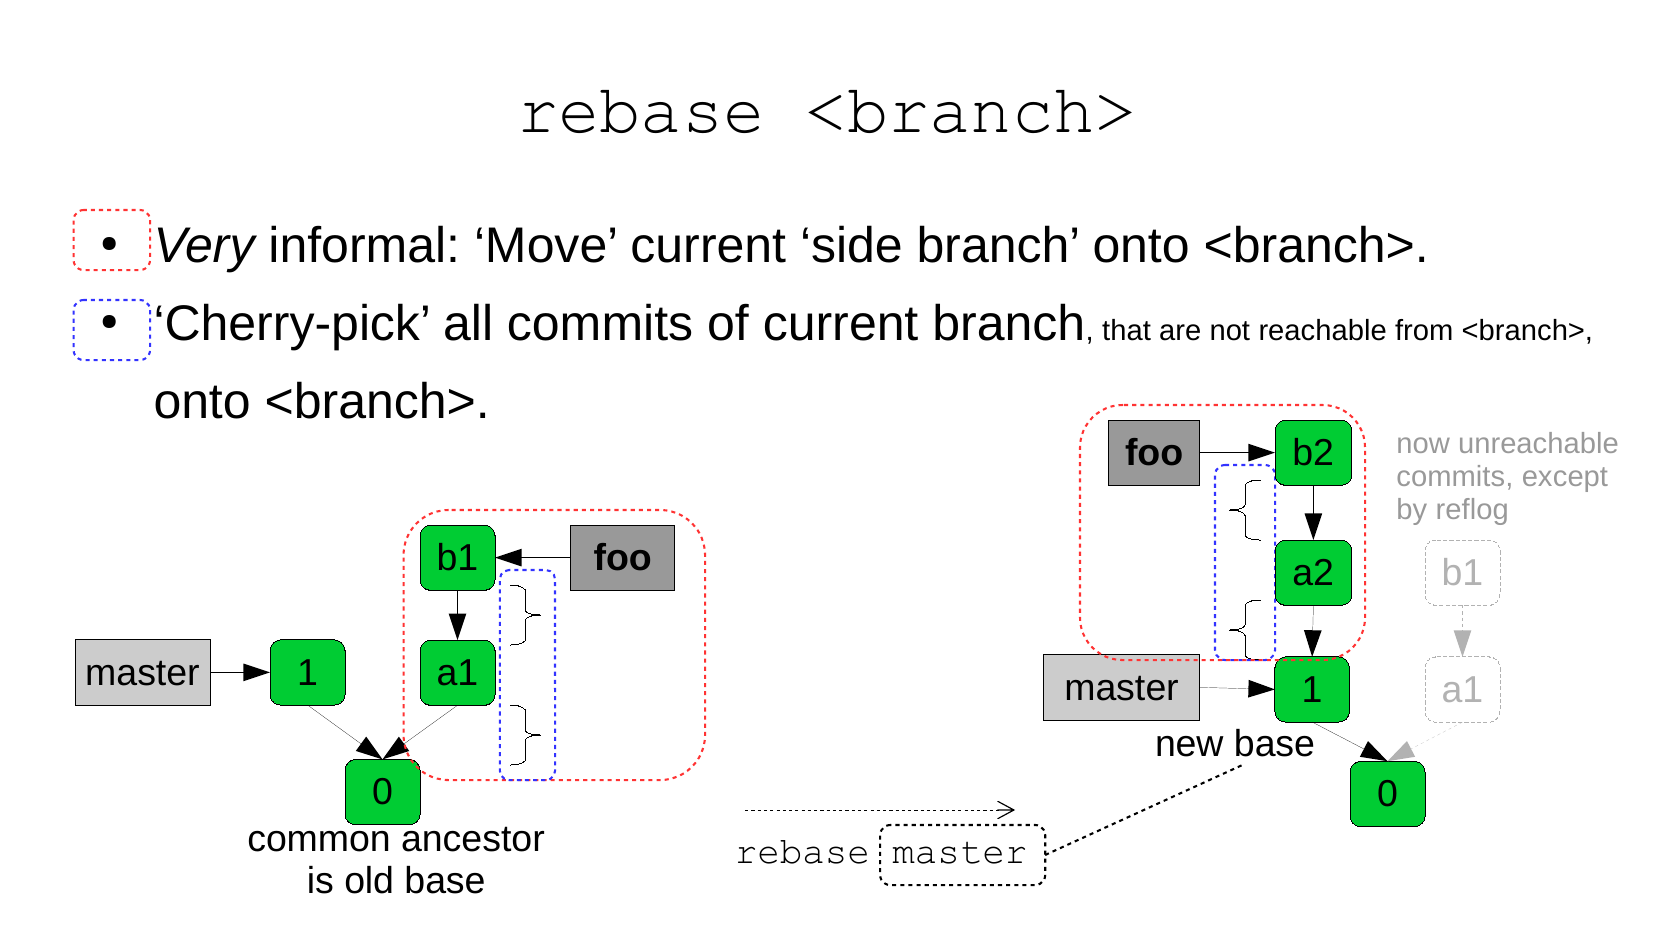

# rebase <branch>
Very informal: ‘Move’ current ‘side branch’ onto <branch>.
‘Cherry-pick’ all commits of current branch, that are not reachable from <branch>,
onto <branch>.
foo
b2
now unreachable
commits, except
by reflog
b1
foo
a2
b1
master
1
a1
master
1
a1
new base
0
0
common ancestor
is old base
rebase master